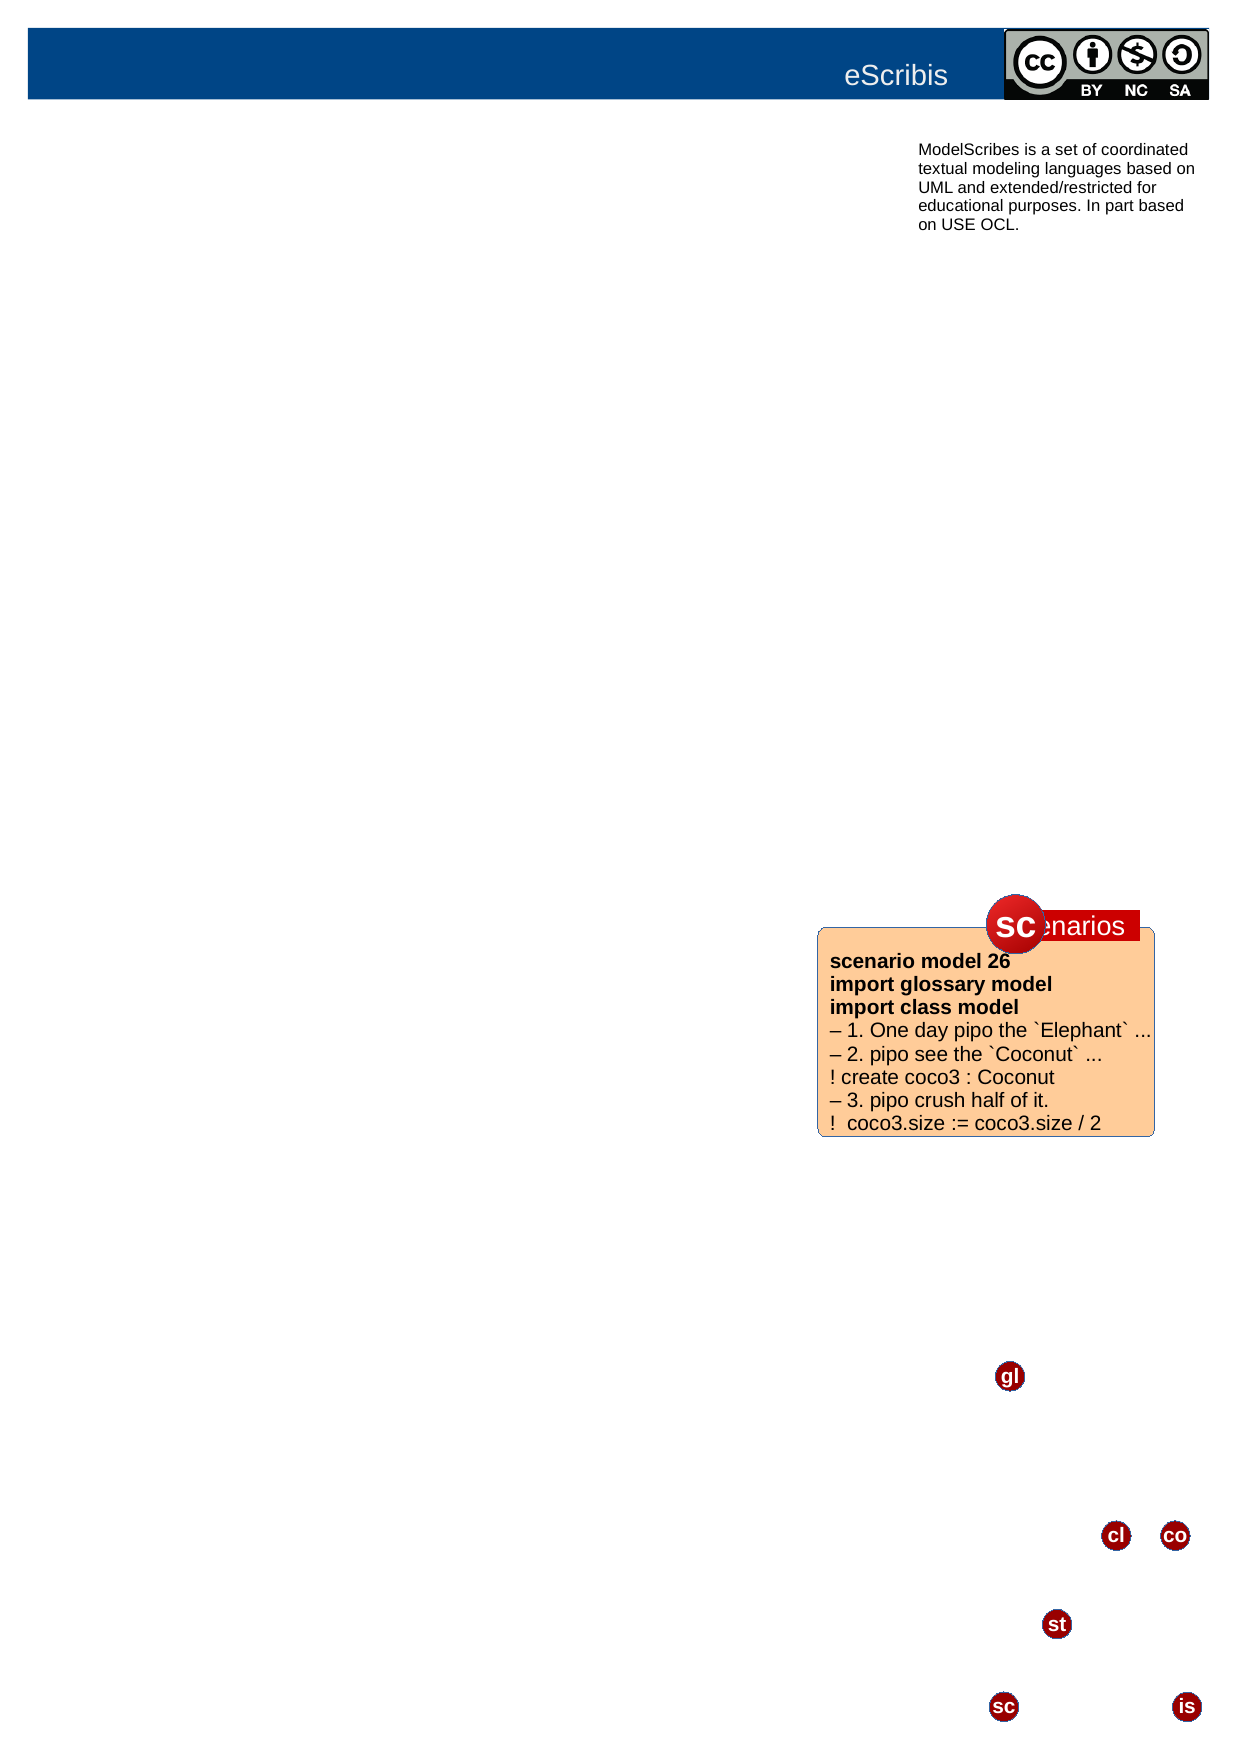

eScribis
ModelScribes is a set of coordinated textual modeling languages based on UML and extended/restricted for educational purposes. In part based
on USE OCL.
re
sc
 enarios
scenario model 26
import glossary model
import class model
– 1. One day pipo the `Elephant` ...
– 2. pipo see the `Coconut` ...
! create coco3 : Coconut
– 3. pipo crush half of it.
! coco3.size := coco3.size / 2
gl
co
cl
st
sc
is